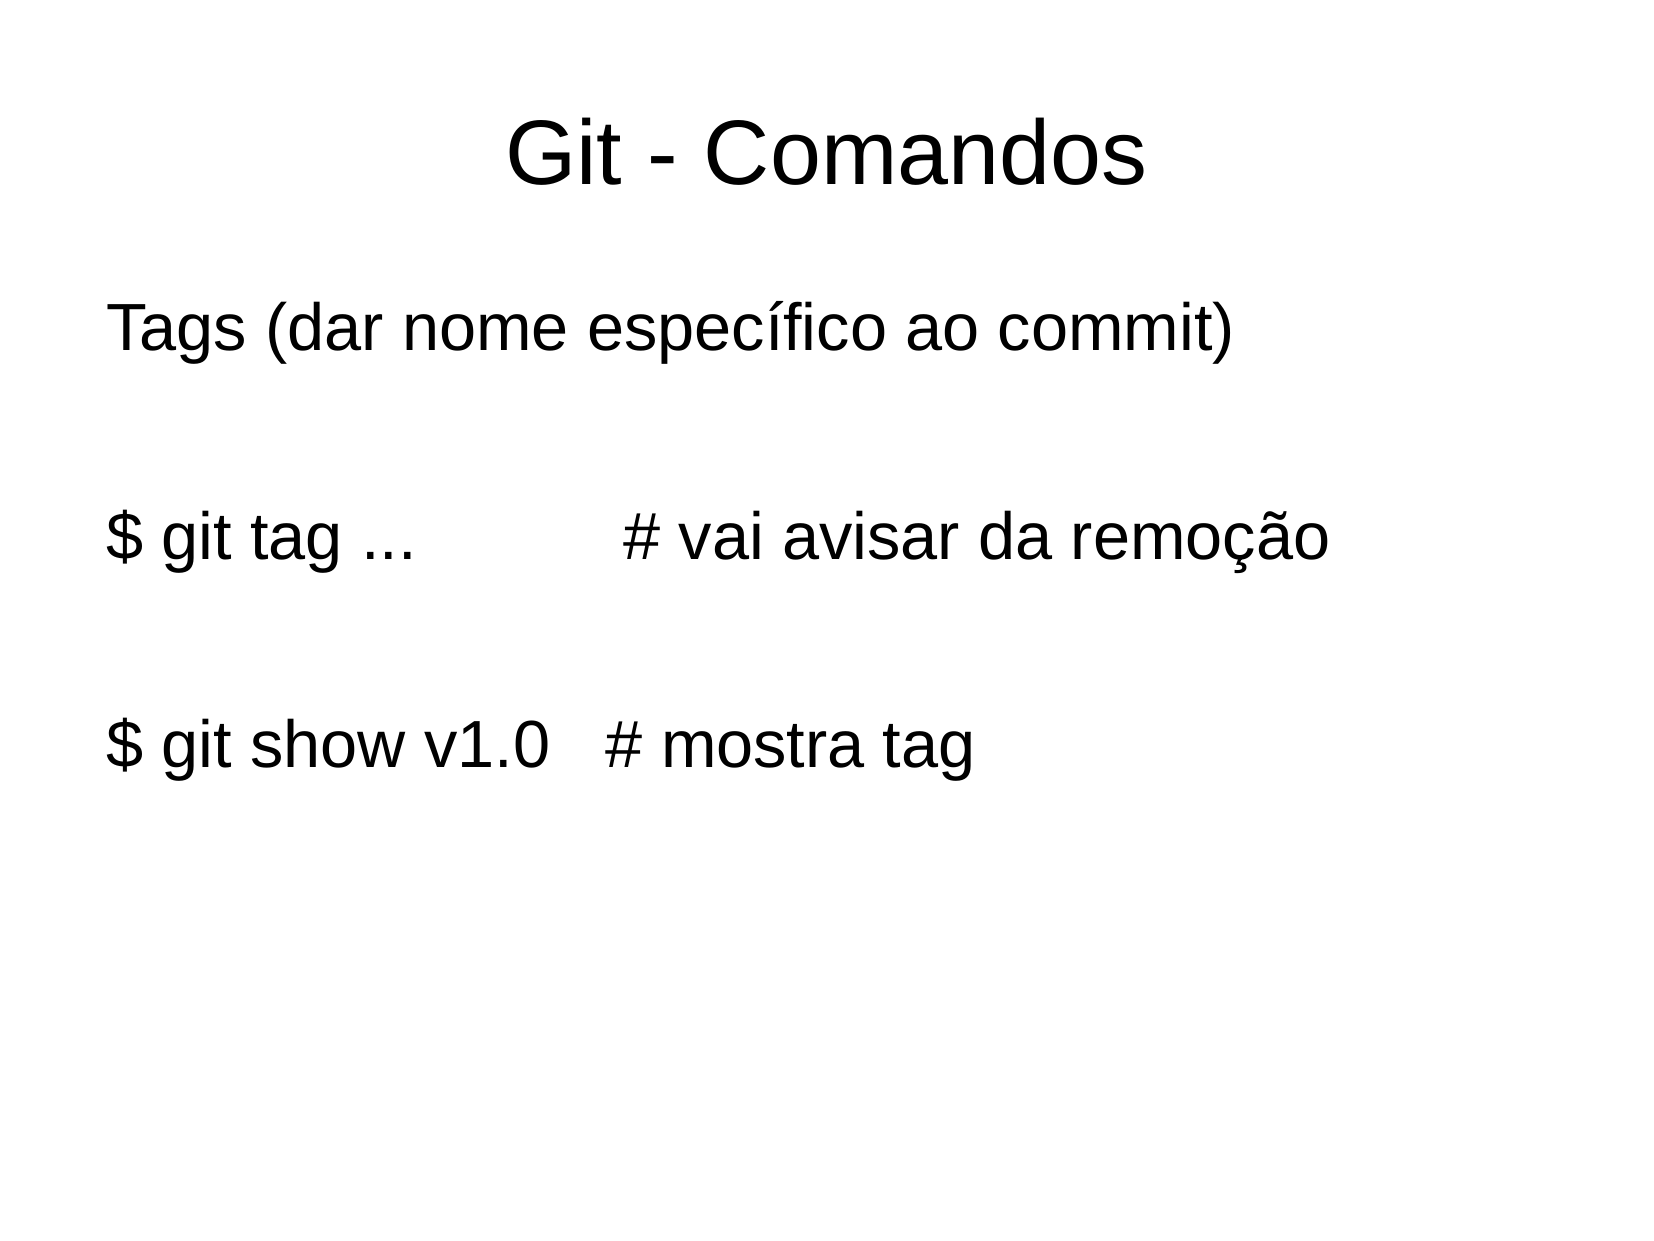

# Git - Comandos
Tags (dar nome específico ao commit)
$ git tag ...			# vai avisar da remoção
$ git show v1.0 # mostra tag